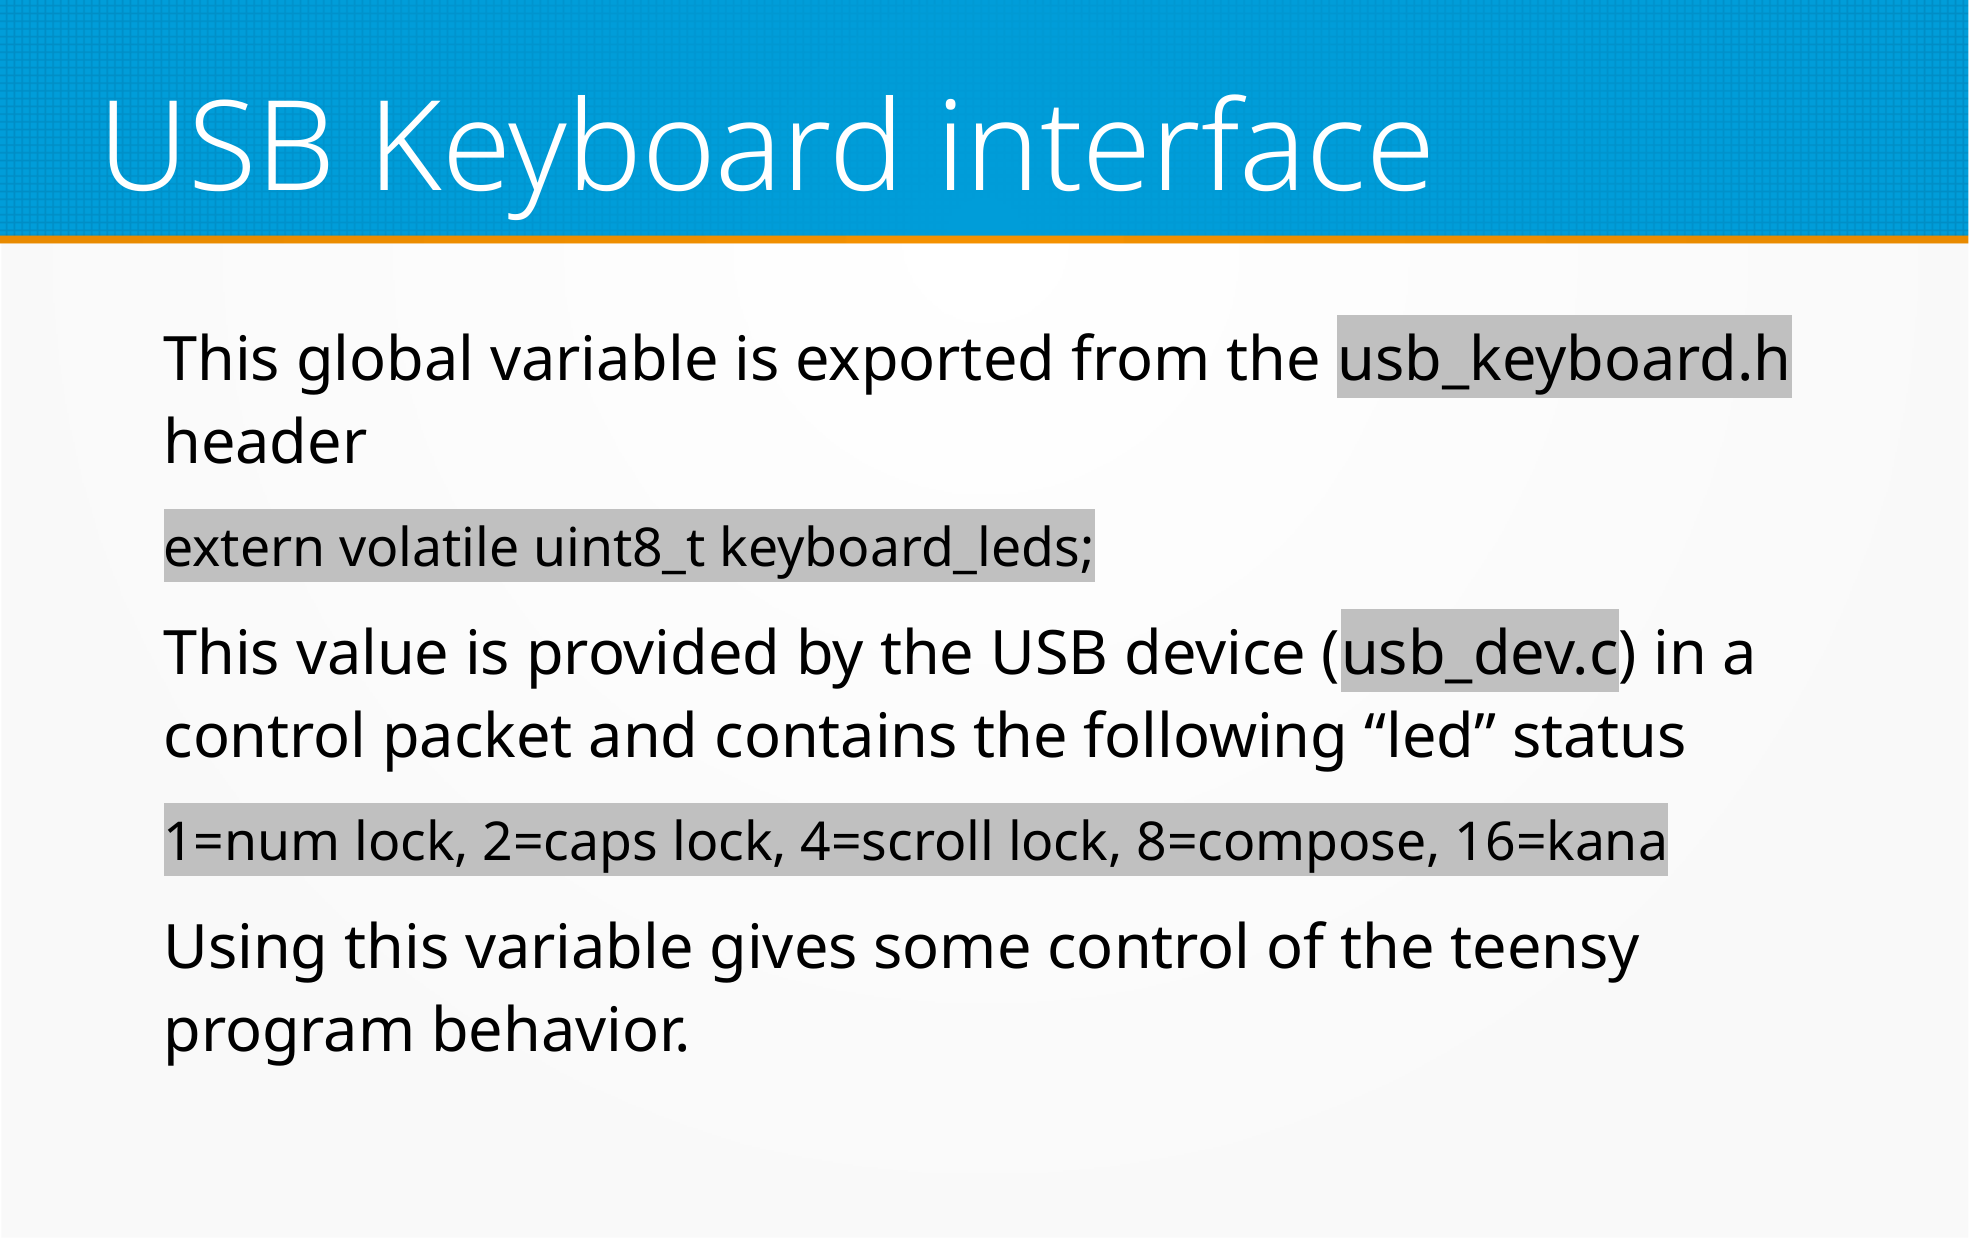

# USB Keyboard interface
This global variable is exported from the usb_keyboard.h header
extern volatile uint8_t keyboard_leds;
This value is provided by the USB device (usb_dev.c) in a control packet and contains the following “led” status
1=num lock, 2=caps lock, 4=scroll lock, 8=compose, 16=kana
Using this variable gives some control of the teensy program behavior.